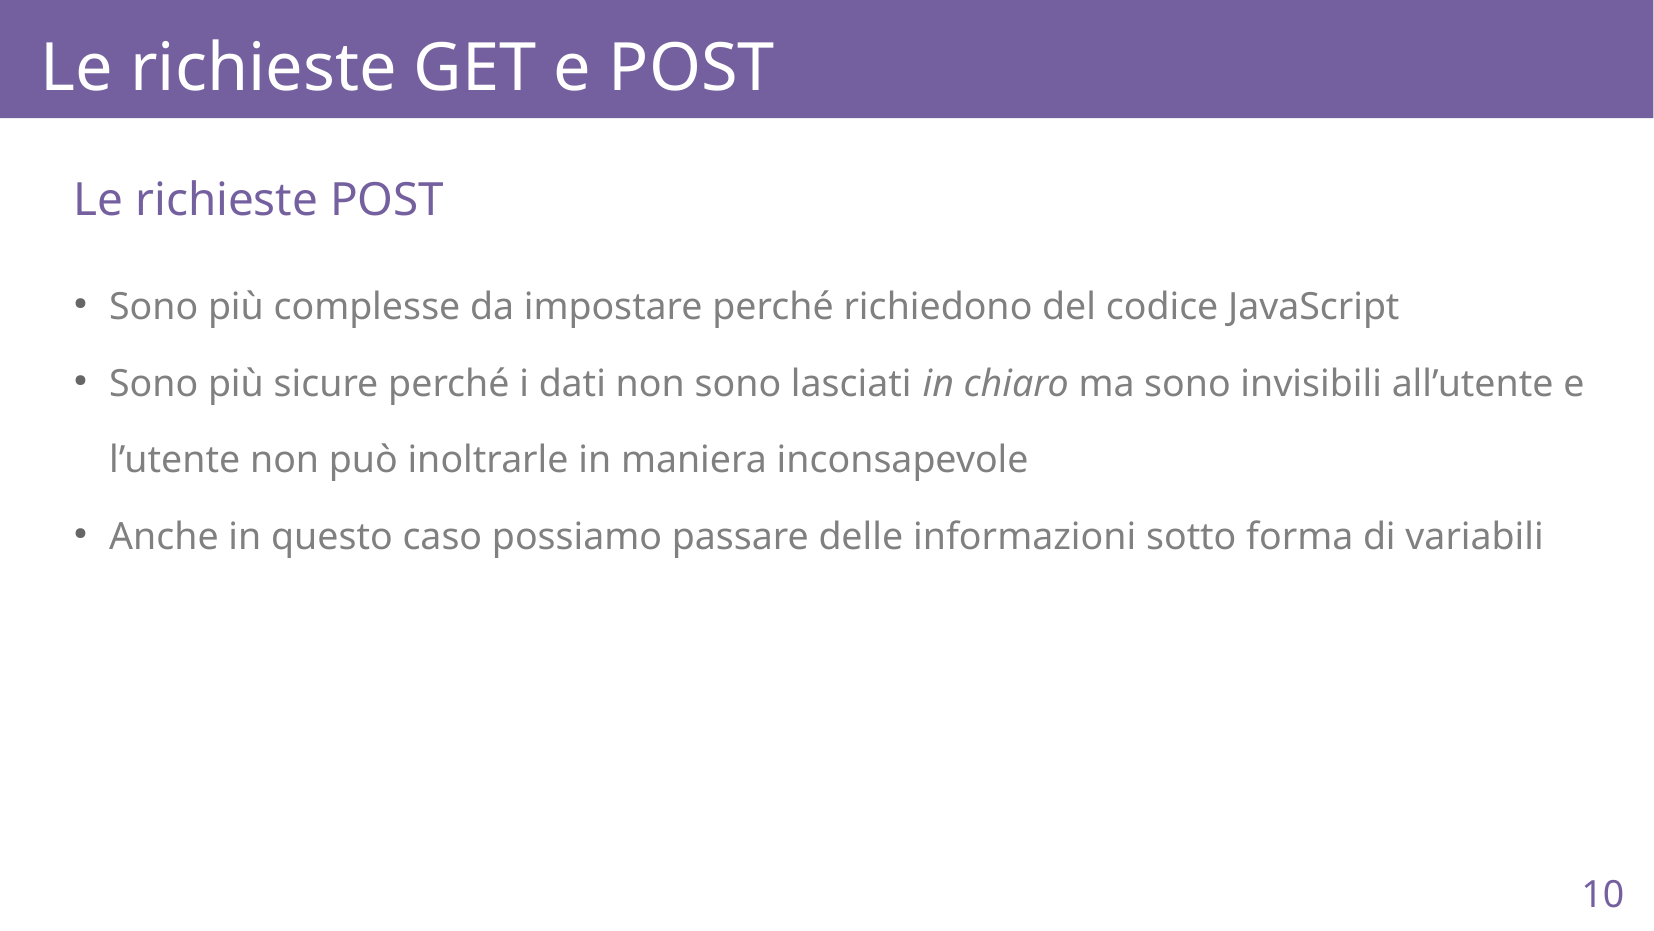

Le richieste GET e POST
Le richieste POST
Sono più complesse da impostare perché richiedono del codice JavaScript
Sono più sicure perché i dati non sono lasciati in chiaro ma sono invisibili all’utente e
l’utente non può inoltrarle in maniera inconsapevole
Anche in questo caso possiamo passare delle informazioni sotto forma di variabili